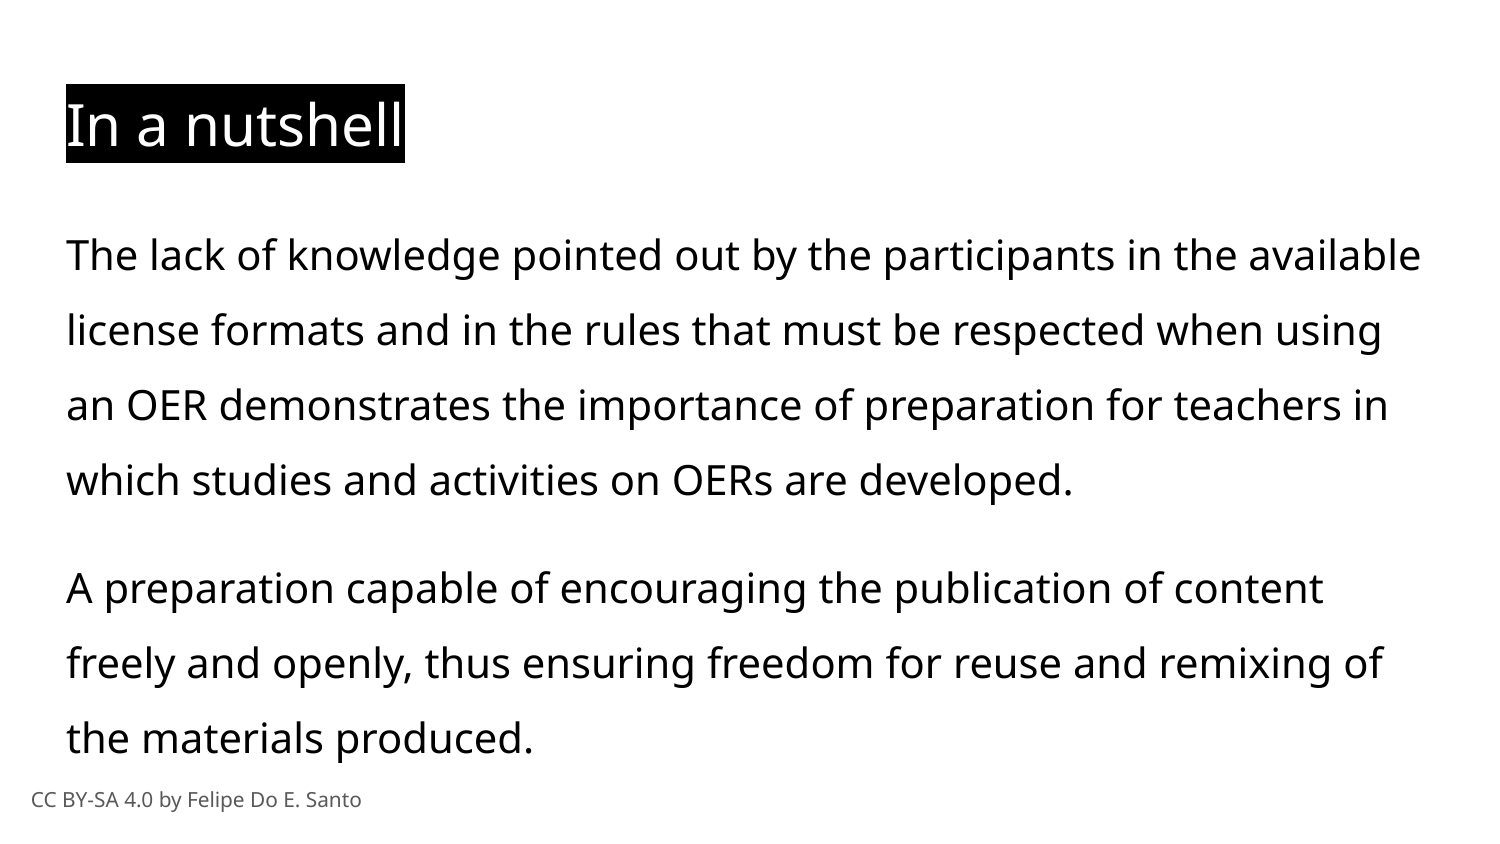

# In a nutshell
The lack of knowledge pointed out by the participants in the available license formats and in the rules that must be respected when using an OER demonstrates the importance of preparation for teachers in which studies and activities on OERs are developed.
A preparation capable of encouraging the publication of content freely and openly, thus ensuring freedom for reuse and remixing of the materials produced.
CC BY-SA 4.0 by Felipe Do E. Santo